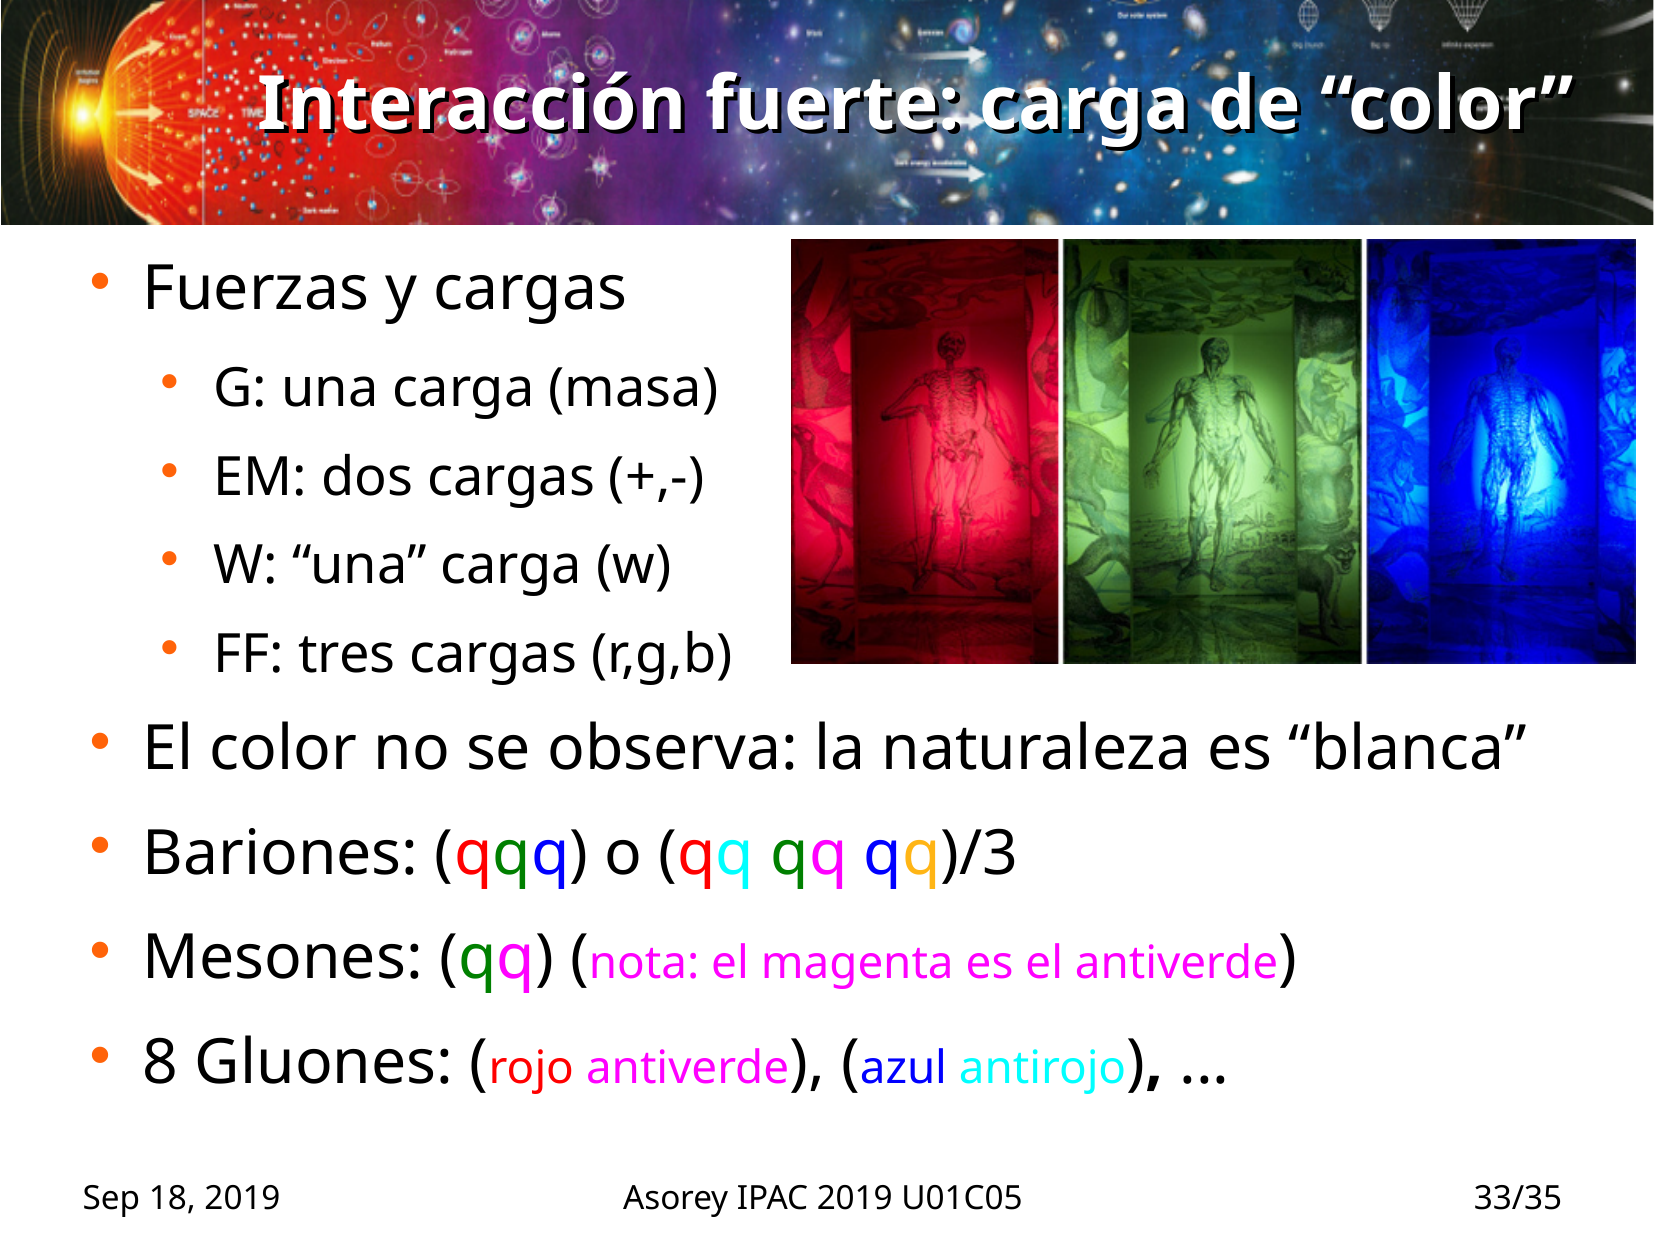

# Interacción fuerte: carga de “color”
Fuerzas y cargas
G: una carga (masa)
EM: dos cargas (+,-)
W: “una” carga (w)
FF: tres cargas (r,g,b)
El color no se observa: la naturaleza es “blanca”
Bariones: (qqq) o (qq qq qq)/3
Mesones: (qq) (nota: el magenta es el antiverde)
8 Gluones: (rojo antiverde), (azul antirojo), ...
Sep 18, 2019
Asorey IPAC 2019 U01C05
33